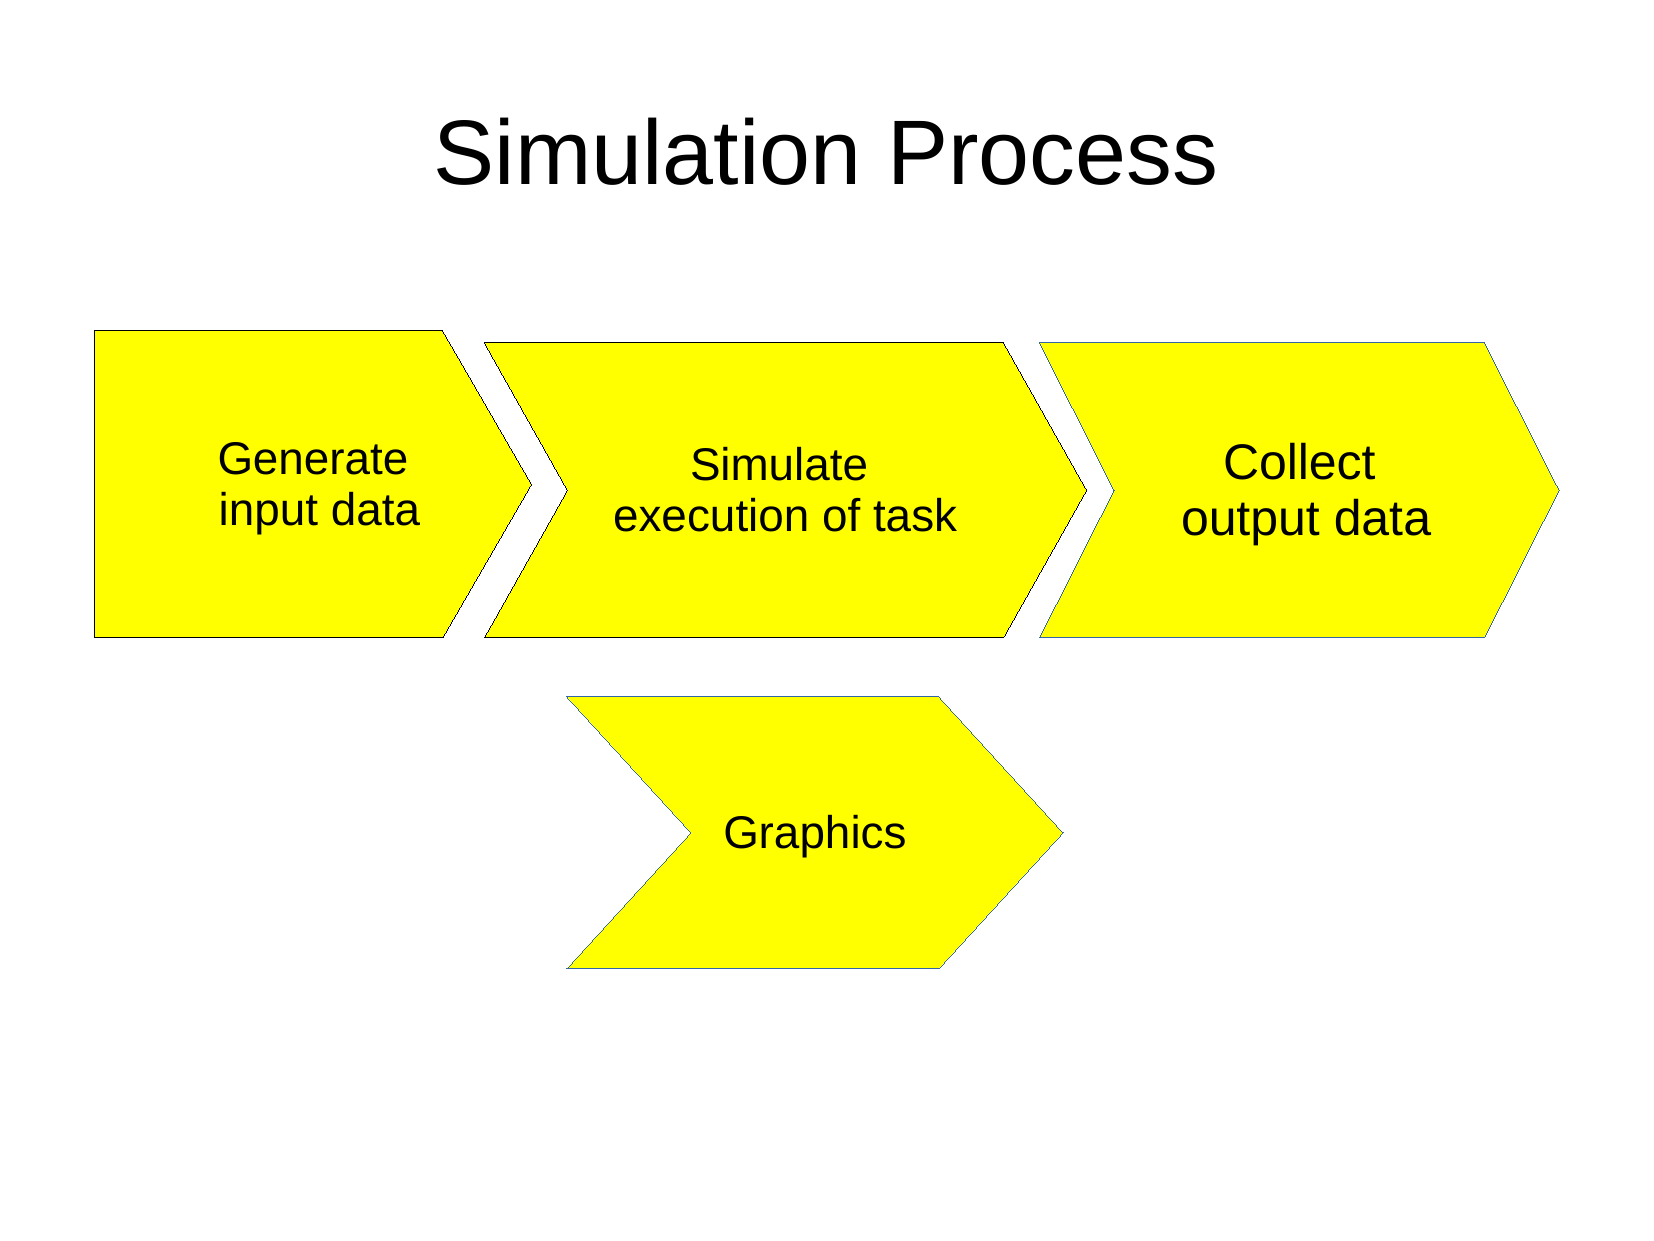

# Simulation Process
Generate
 input data
Simulate
execution of task
Collect
 output data
Graphics